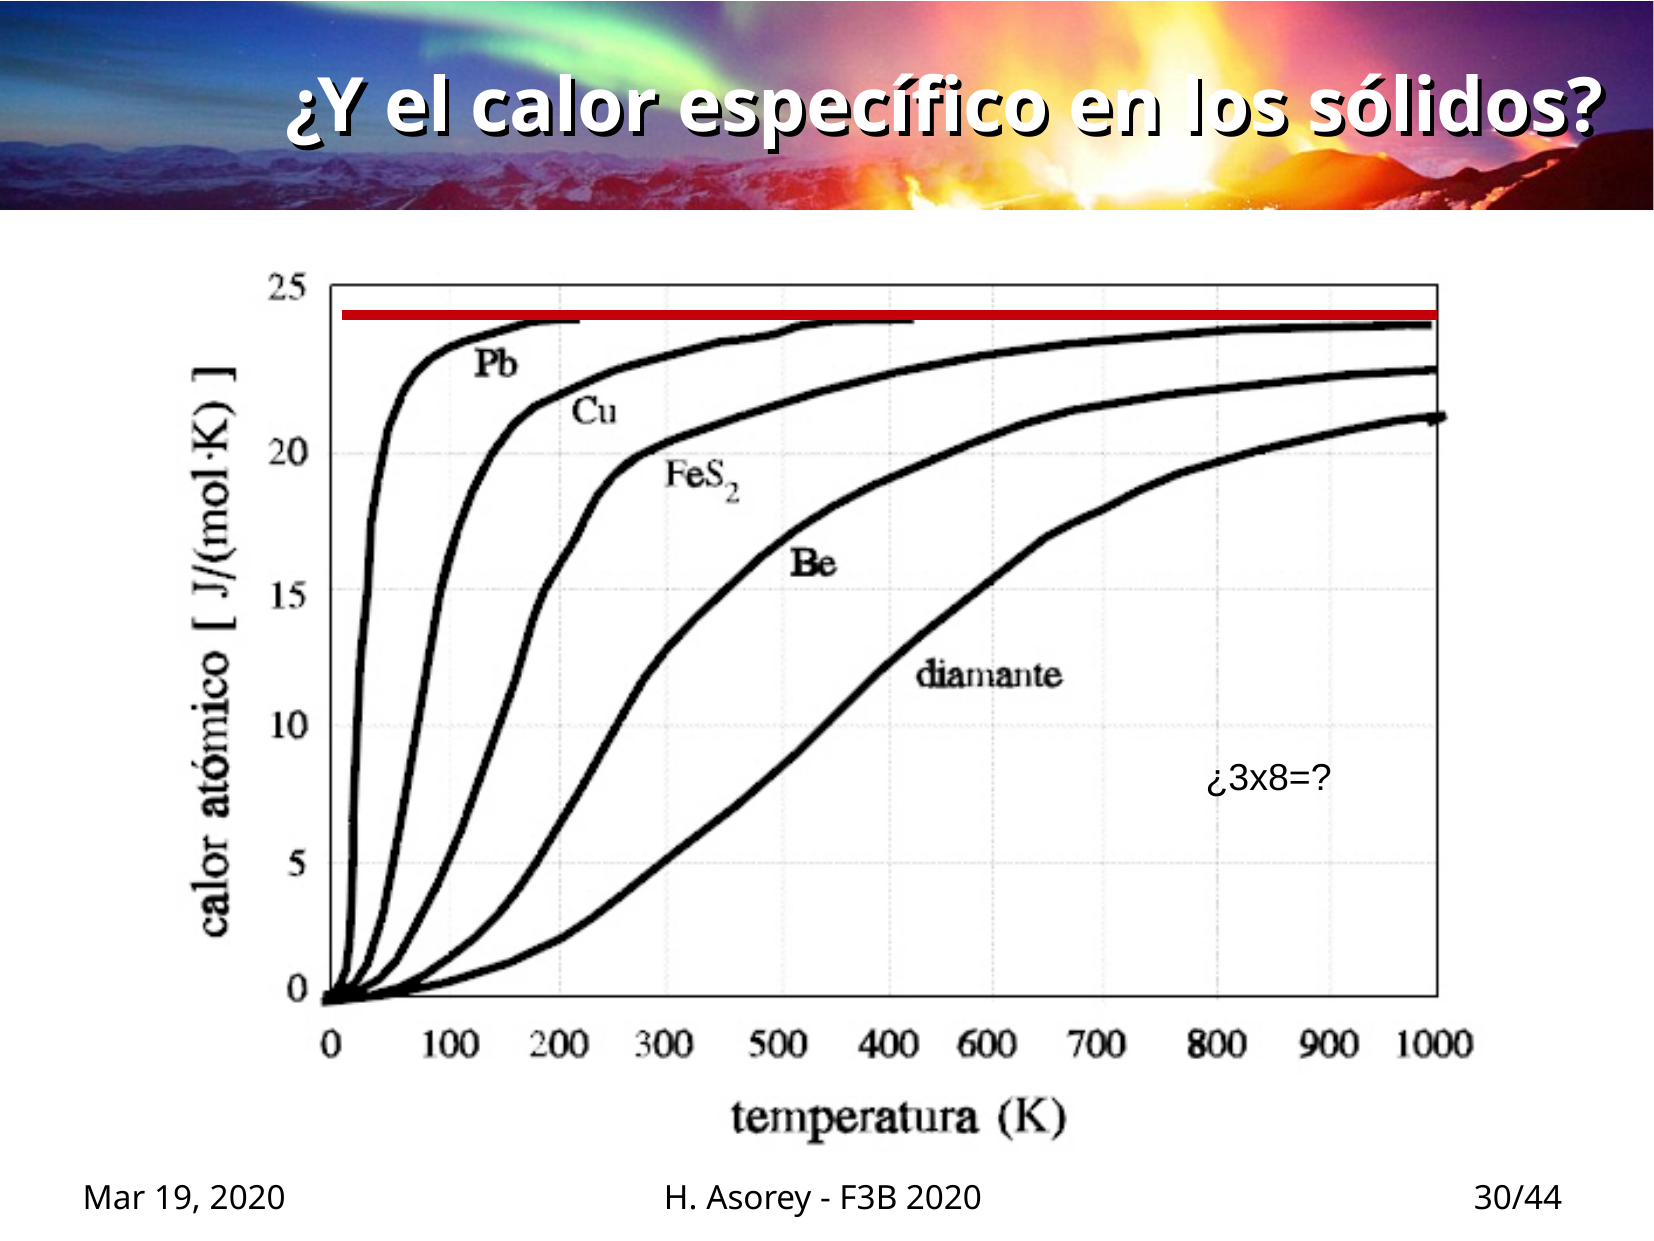

# ¿Y el calor específico en los sólidos?
¿3x8=?
Mar 19, 2020
H. Asorey - F3B 2020
30